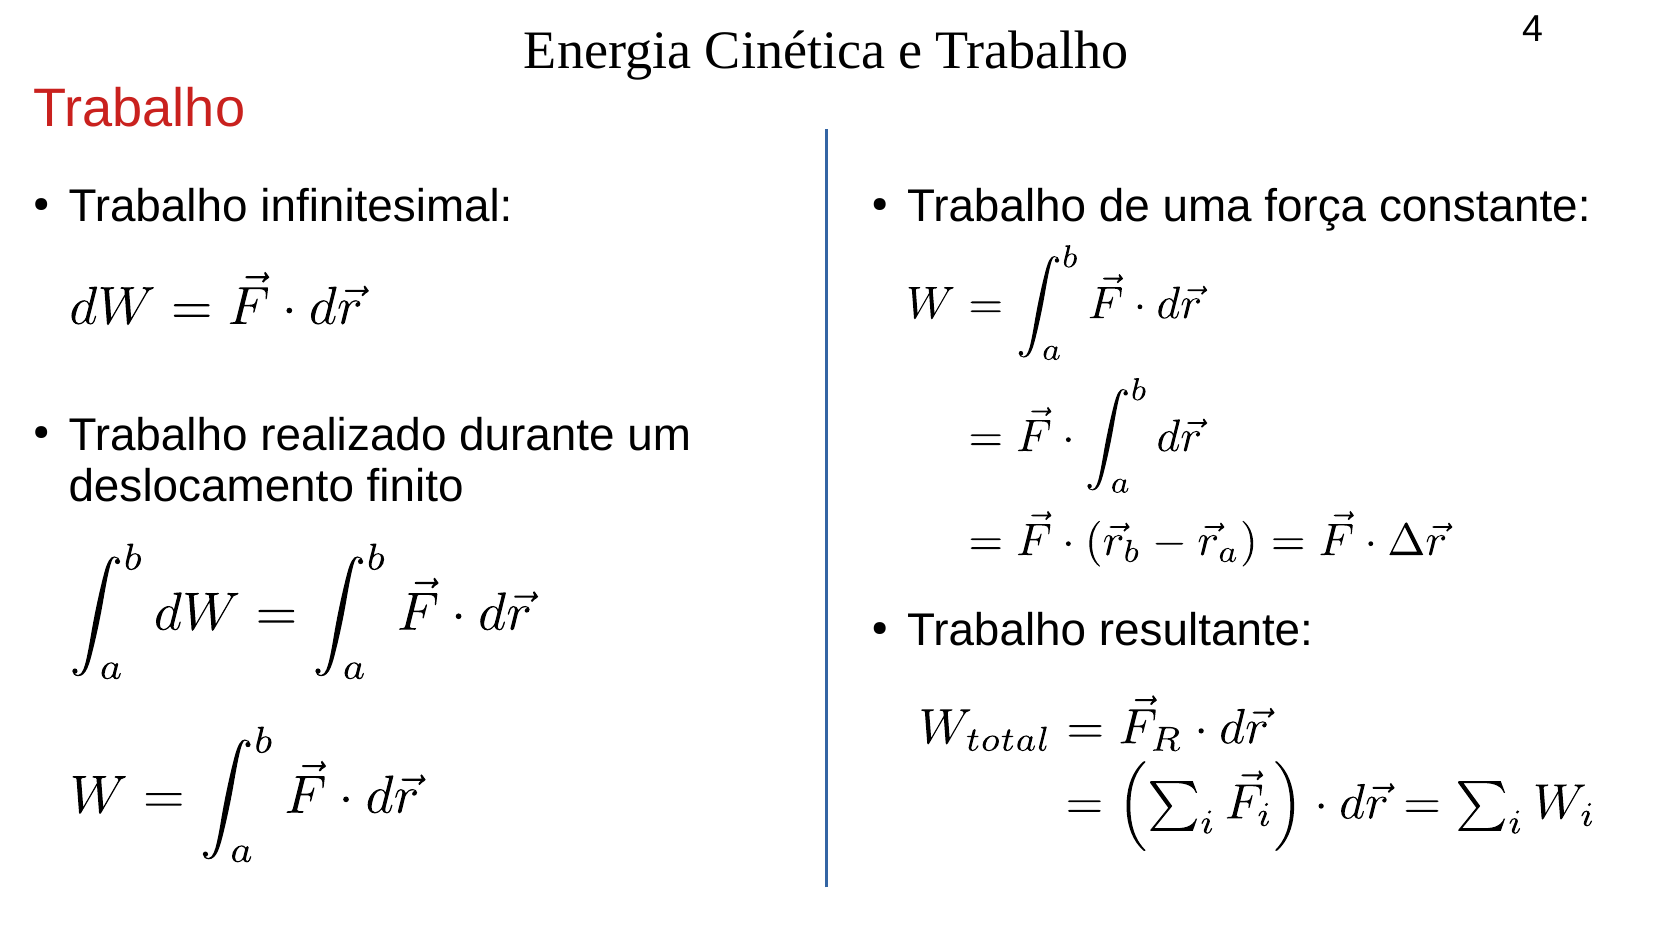

Energia Cinética e Trabalho
Trabalho
Trabalho infinitesimal:
Trabalho realizado durante um
deslocamento finito
Trabalho de uma força constante:
Trabalho resultante: